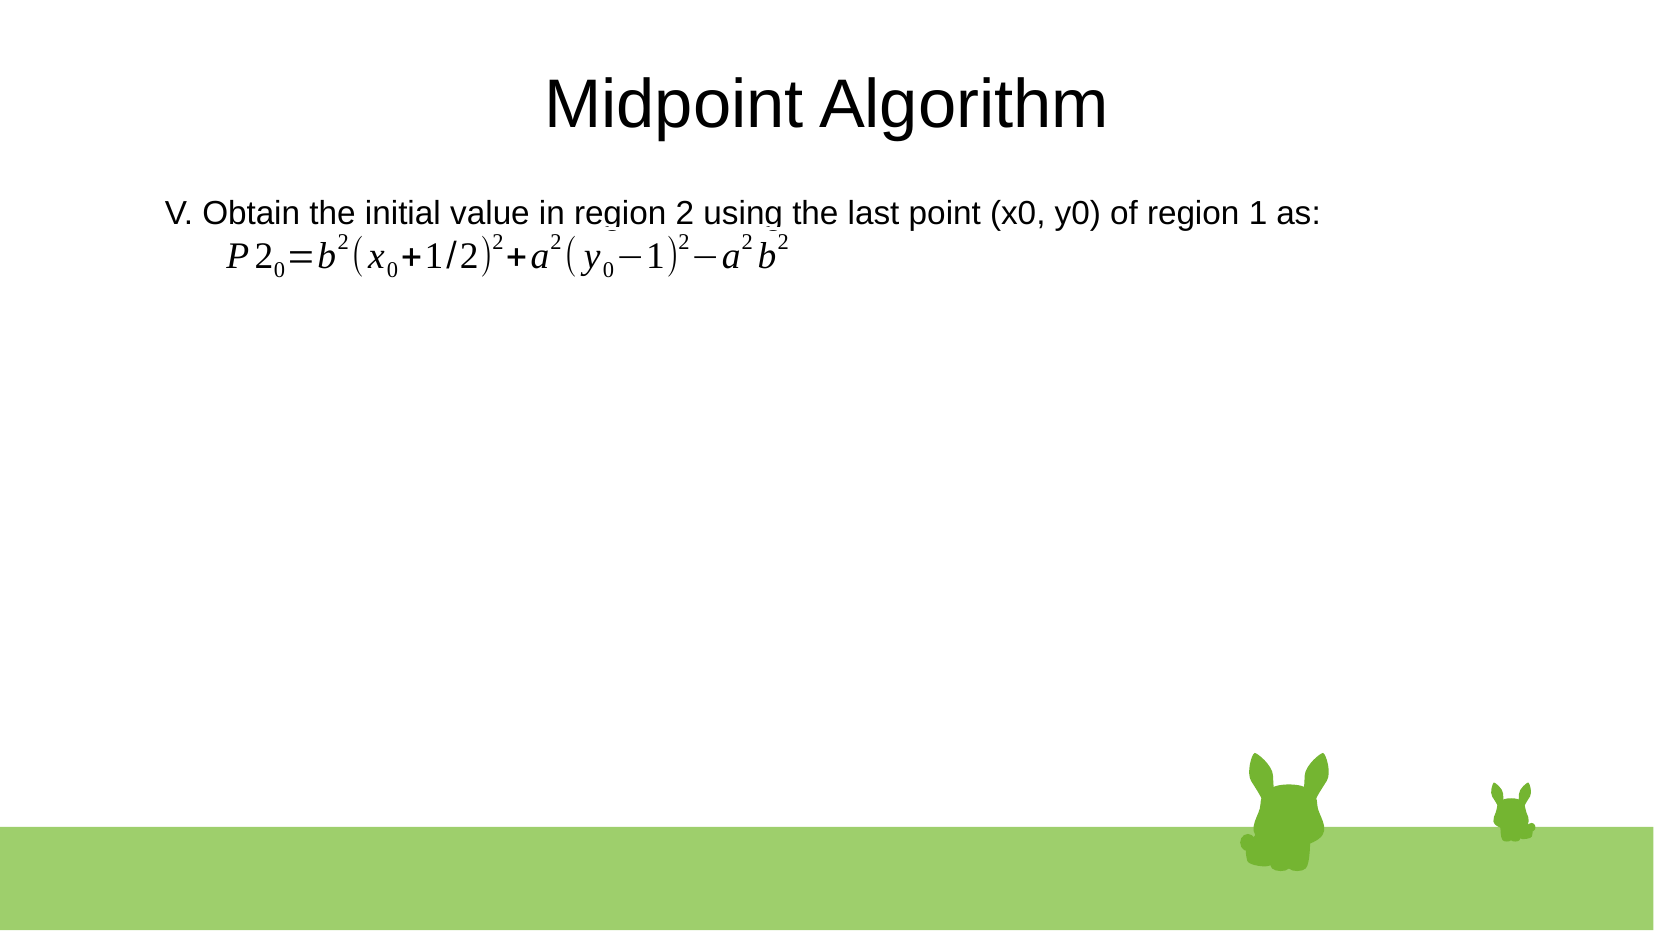

# Midpoint Algorithm
V. Obtain the initial value in region 2 using the last point (x0, y0) of region 1 as: